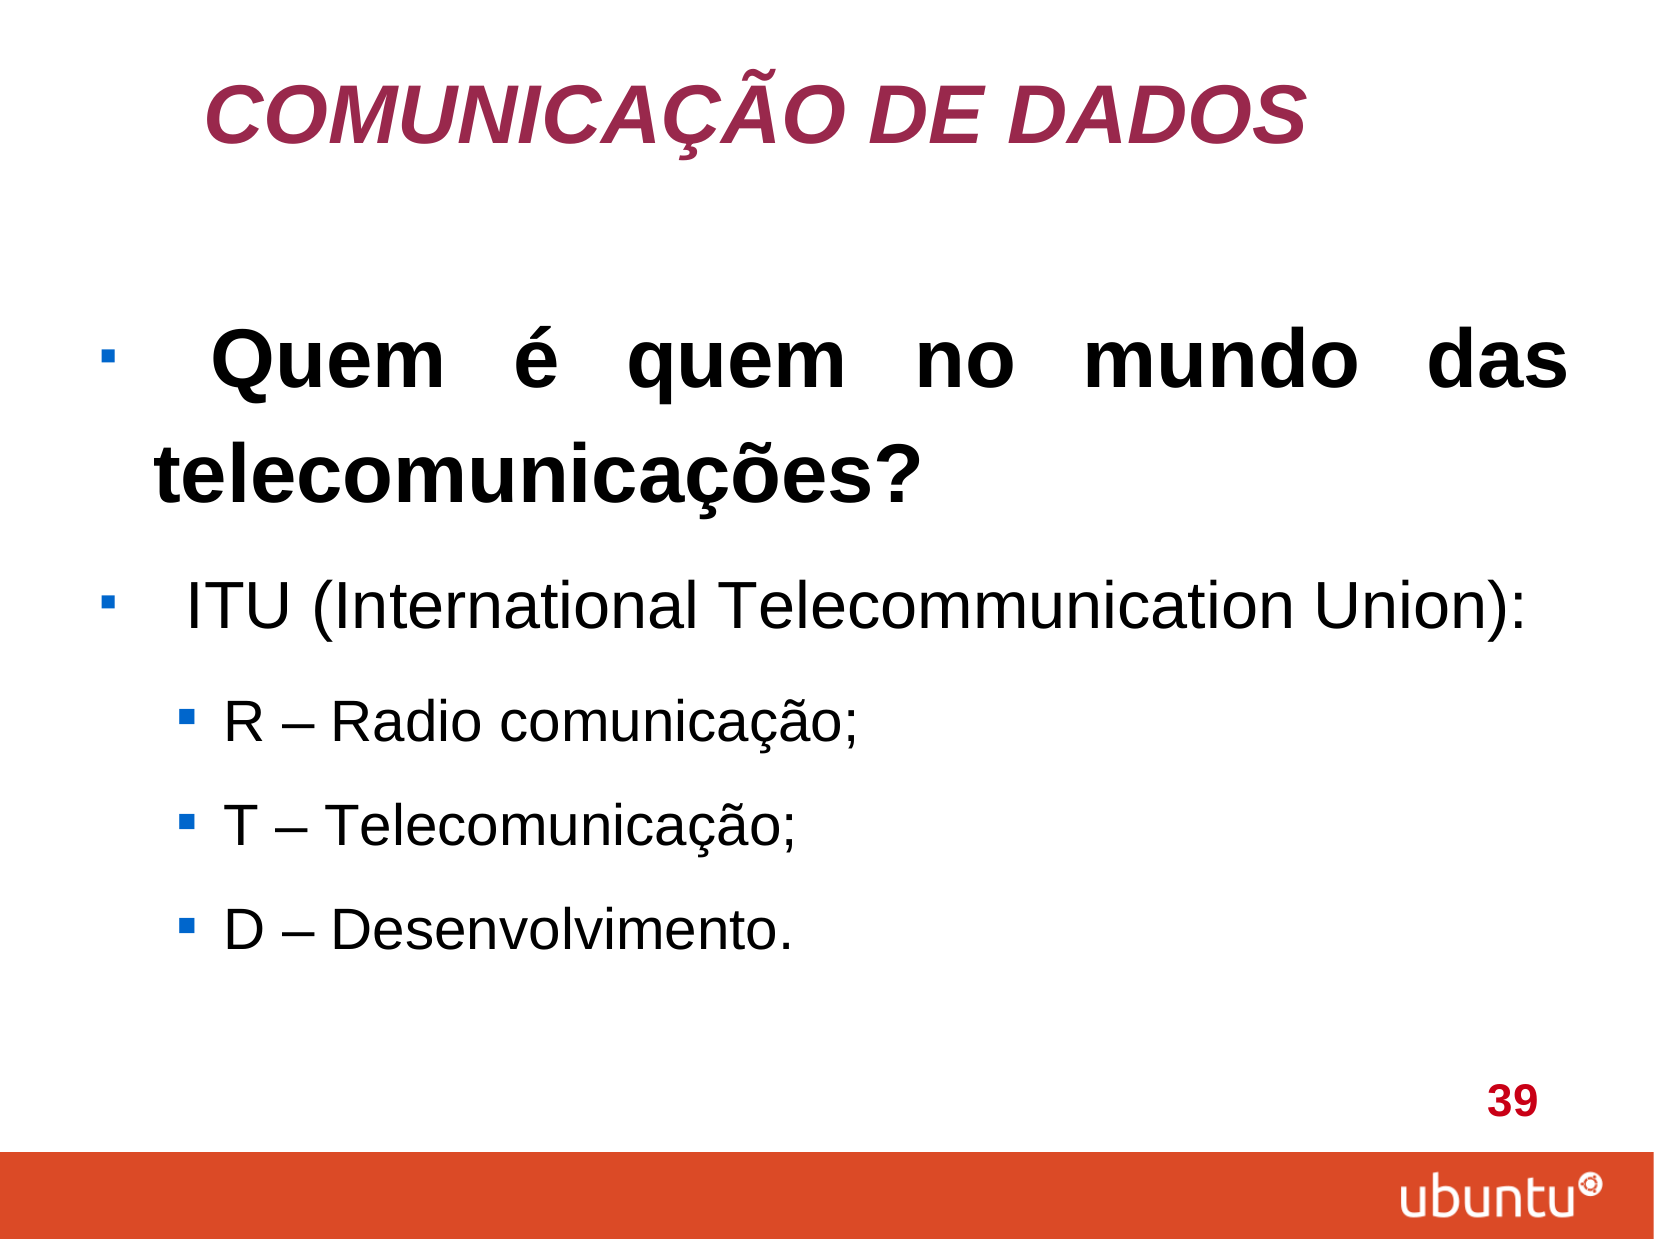

COMUNICAÇÃO DE DADOS
# Quem é quem no mundo das telecomunicações?
 ITU (International Telecommunication Union):
R – Radio comunicação;
T – Telecomunicação;
D – Desenvolvimento.